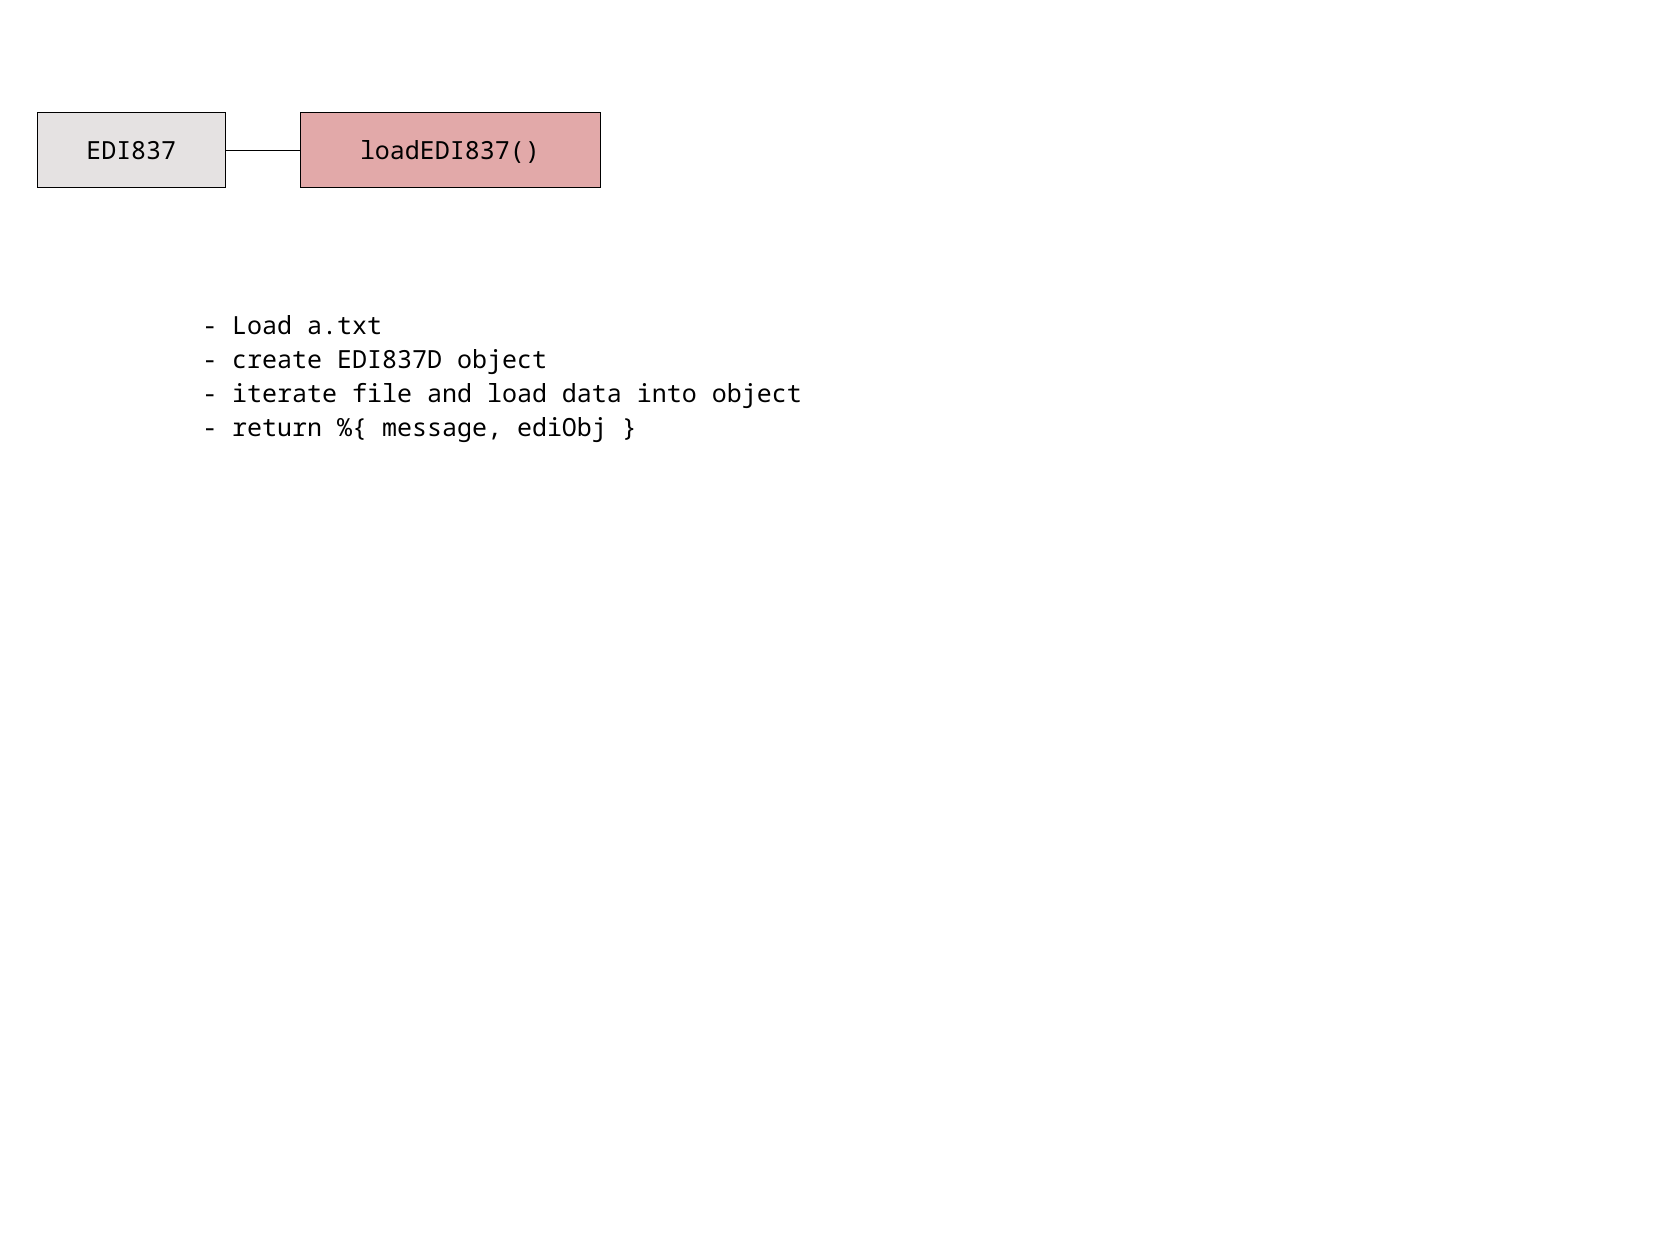

EDI837
loadEDI837()
- Load a.txt
- create EDI837D object
- iterate file and load data into object
- return %{ message, ediObj }